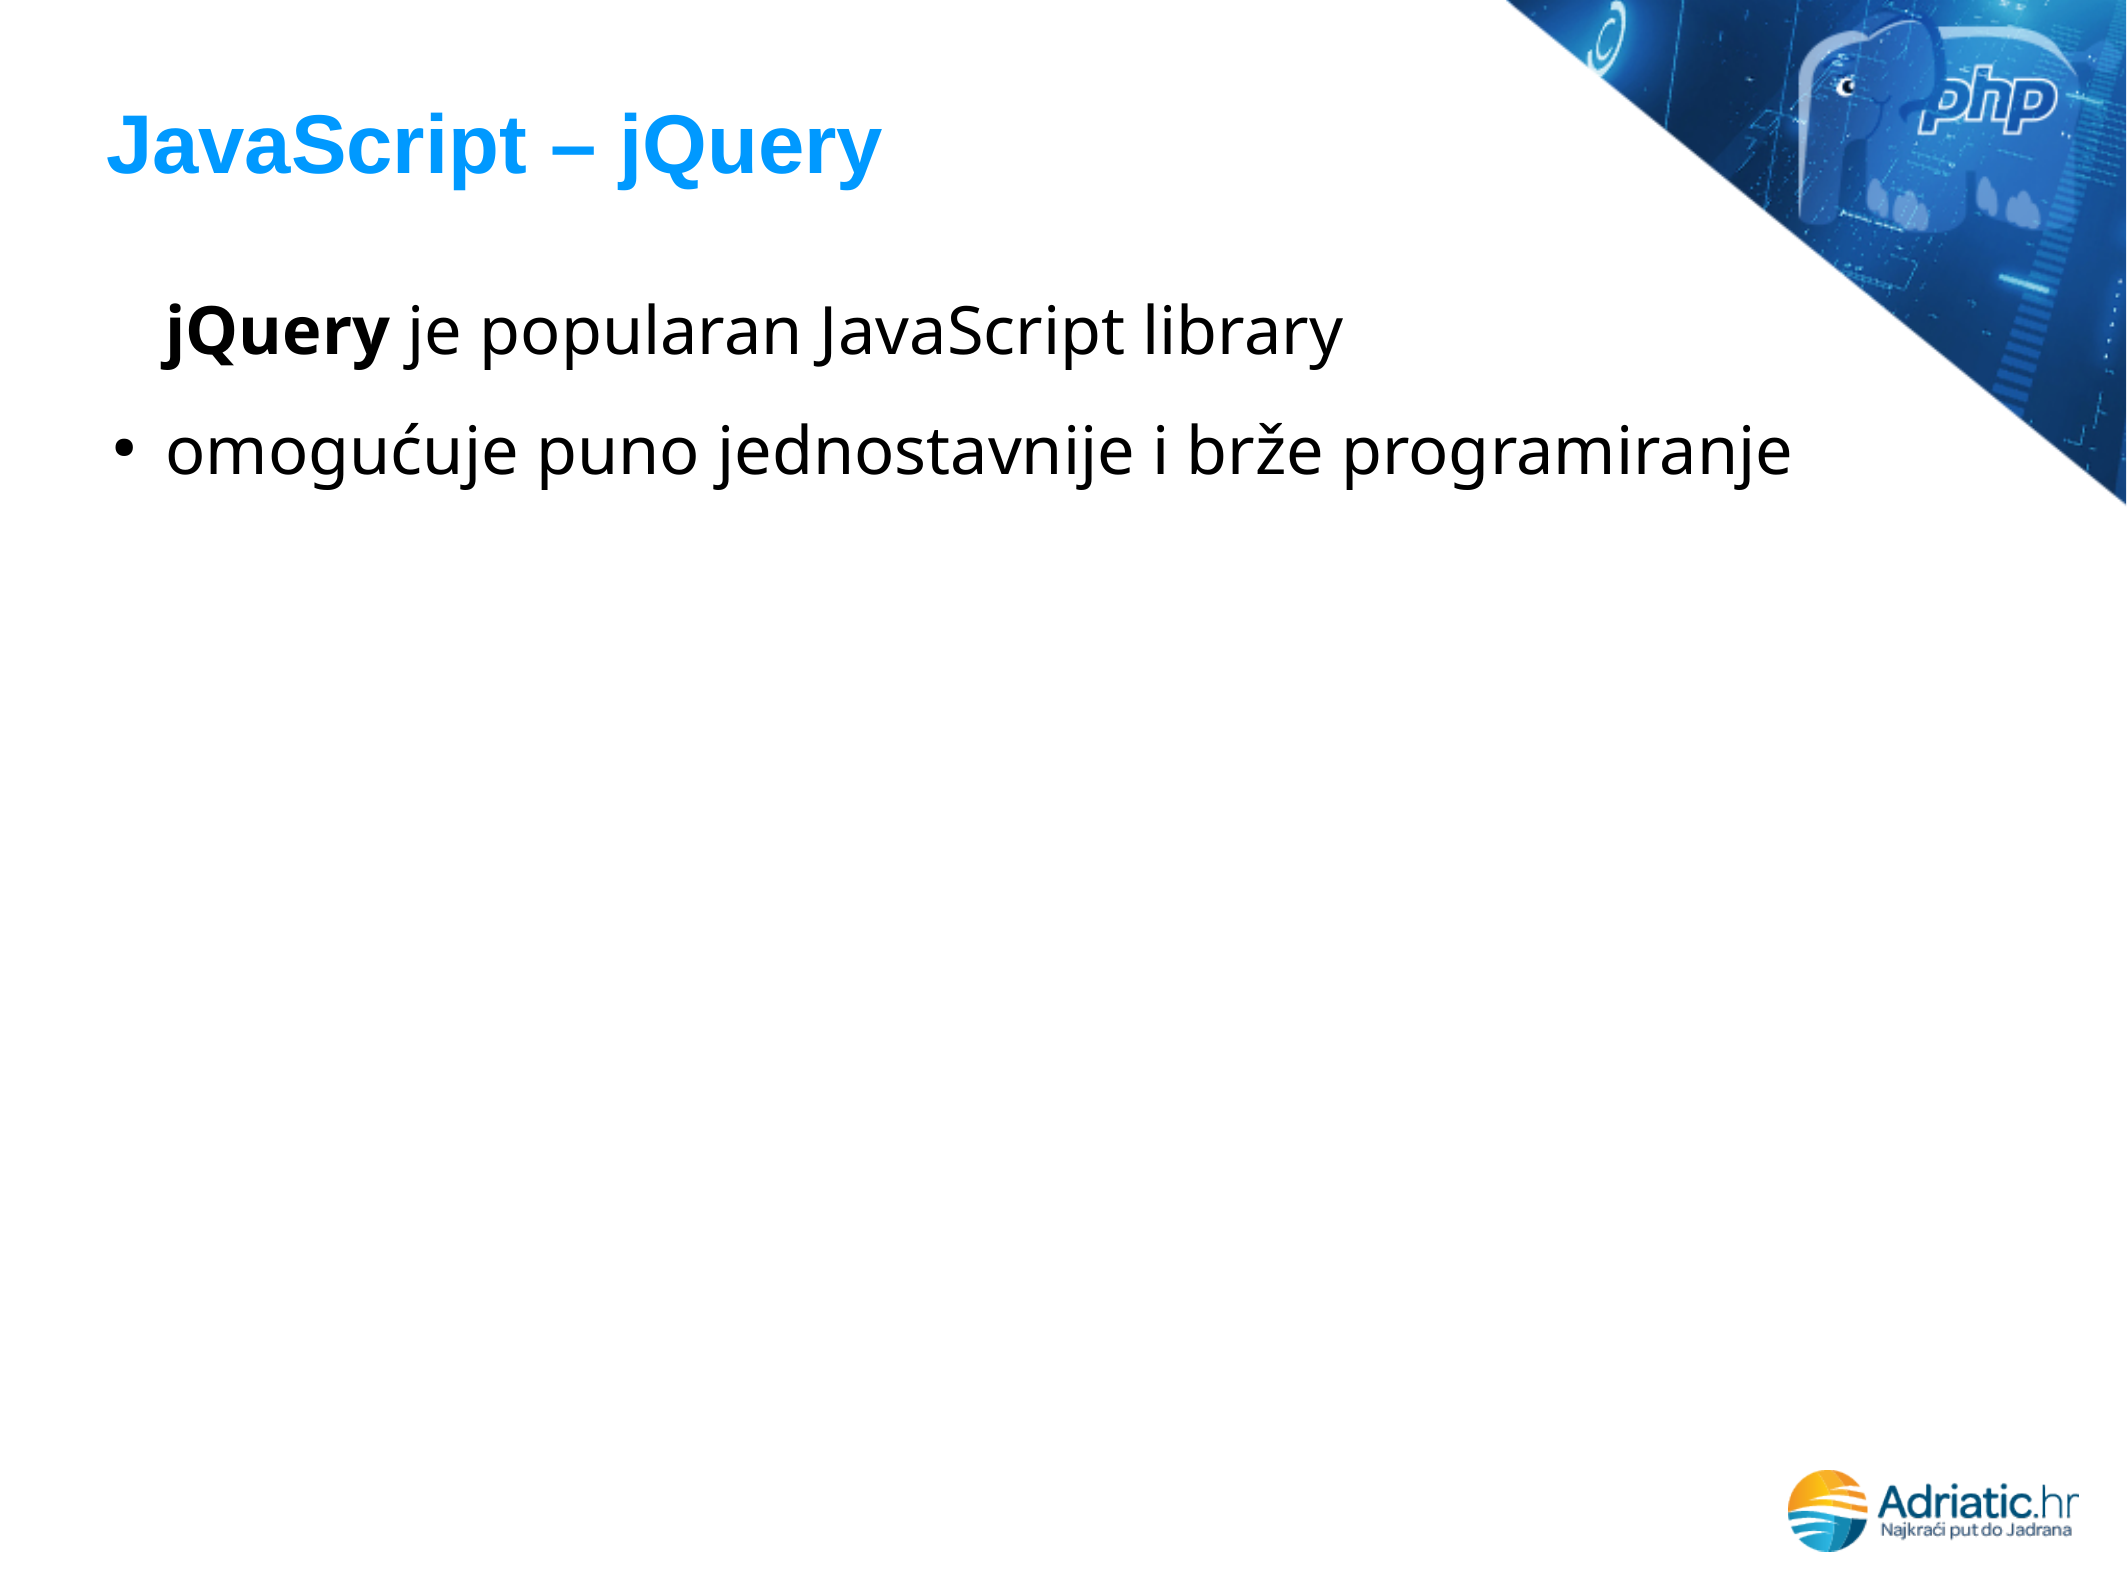

# JavaScript – jQuery
jQuery je popularan JavaScript library
omogućuje puno jednostavnije i brže programiranje